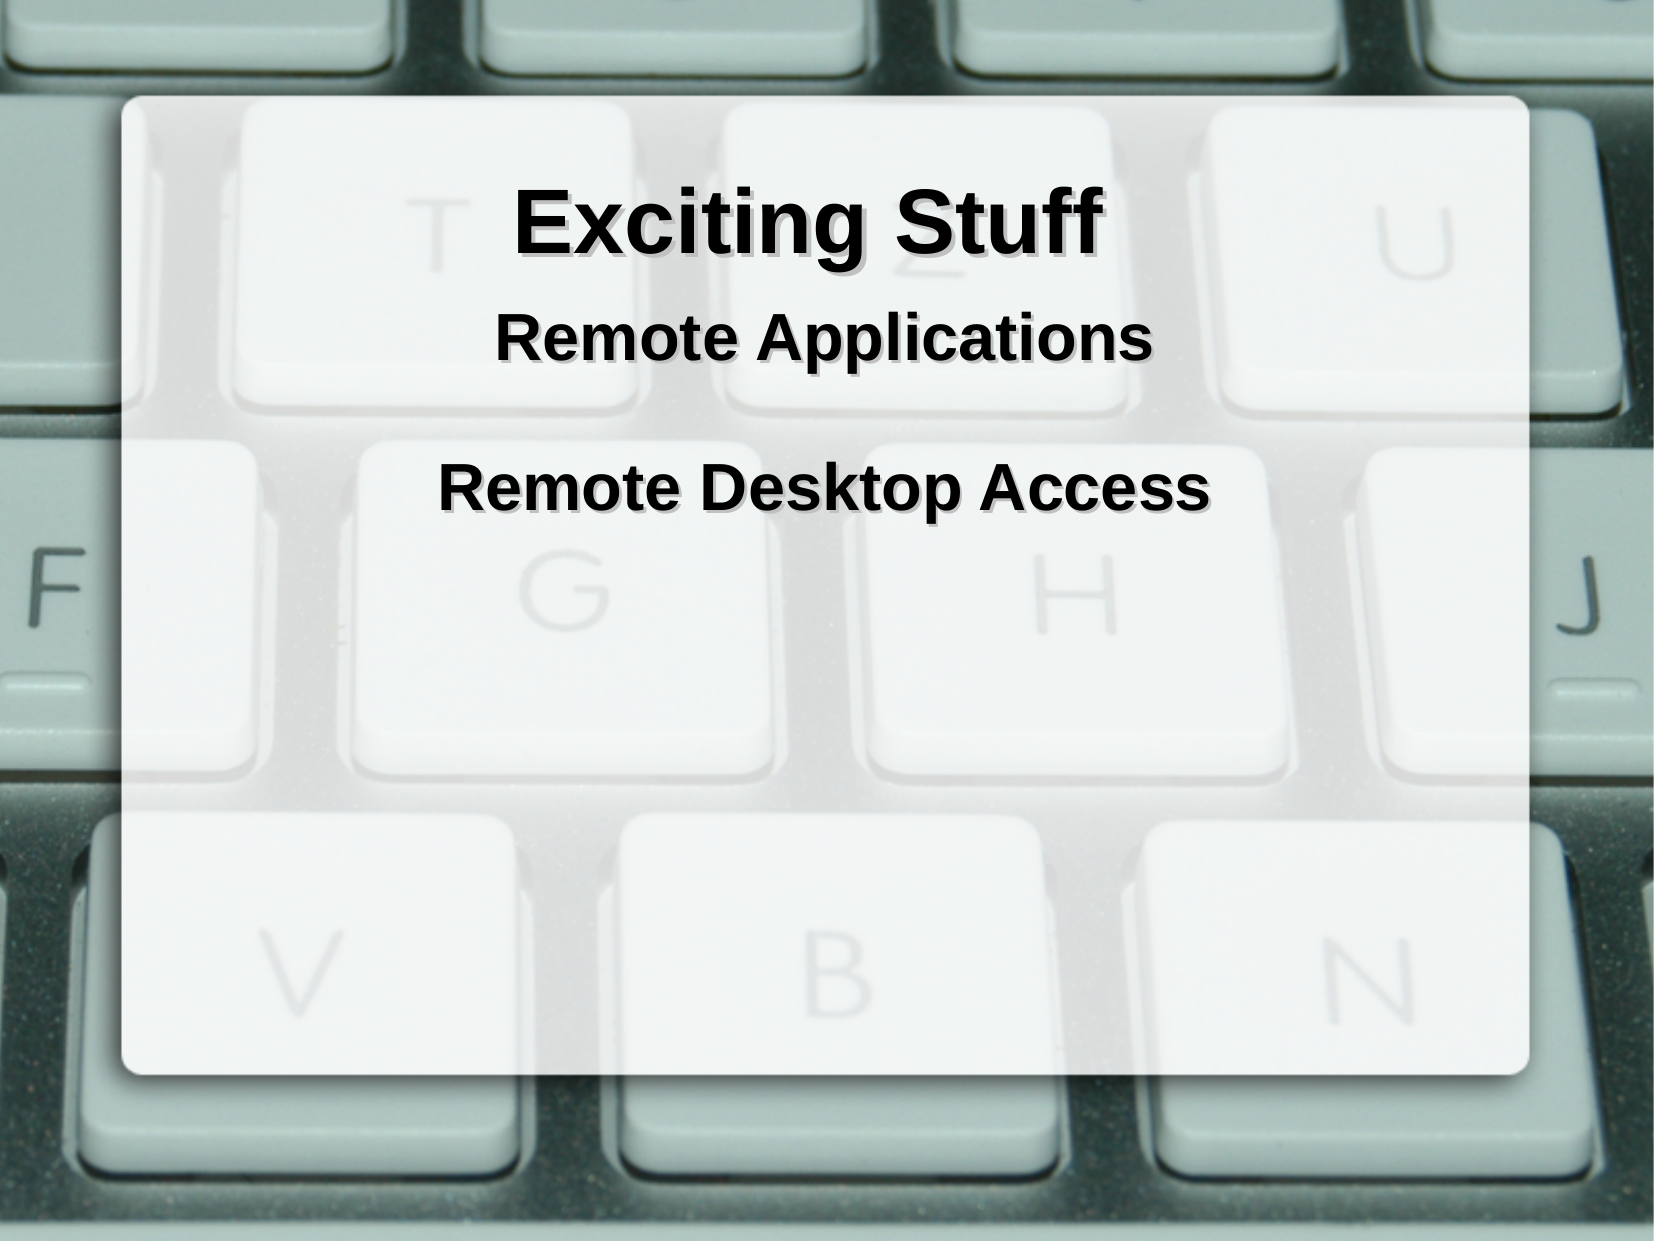

# Exciting Stuff
Remote Applications
Remote Desktop Access